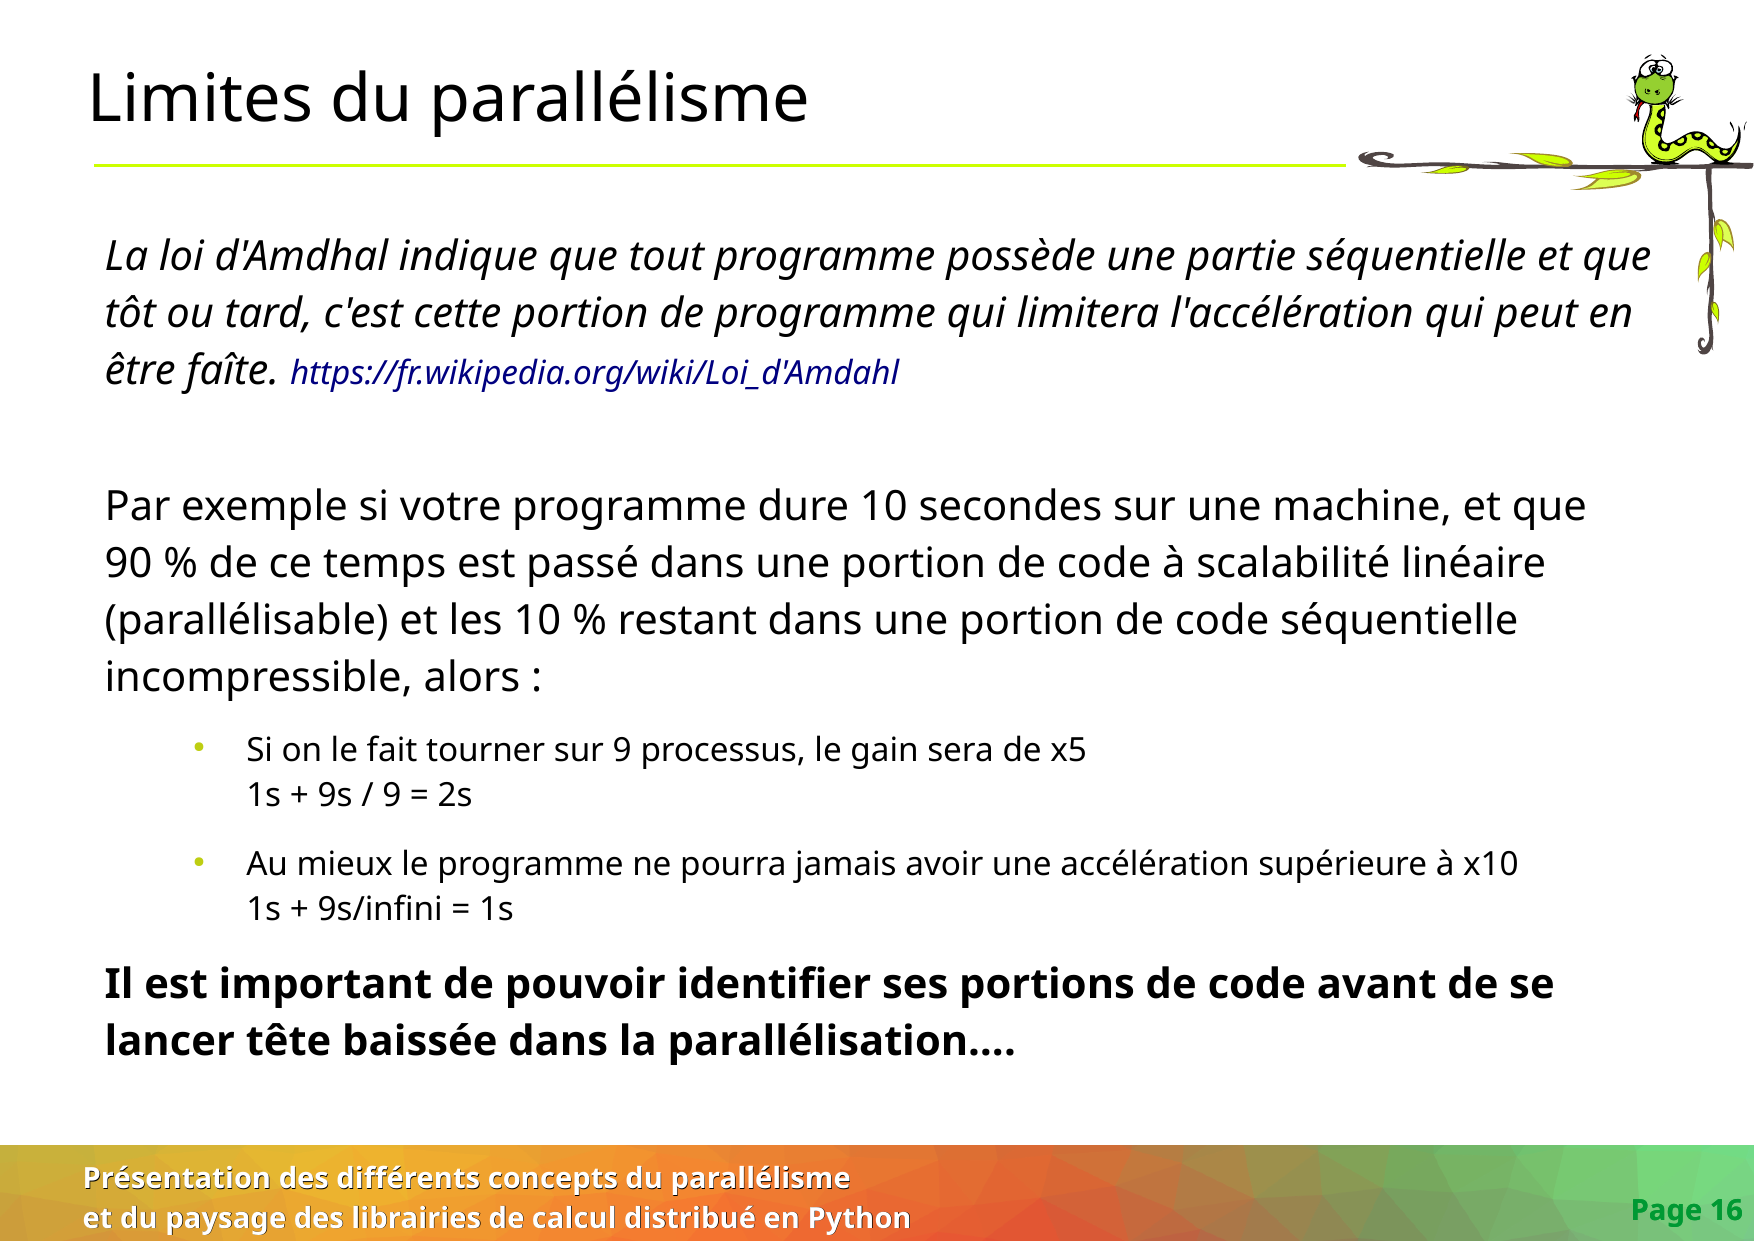

# Limites du parallélisme
La loi d'Amdhal indique que tout programme possède une partie séquentielle et que tôt ou tard, c'est cette portion de programme qui limitera l'accélération qui peut en être faîte. https://fr.wikipedia.org/wiki/Loi_d'Amdahl
Par exemple si votre programme dure 10 secondes sur une machine, et que 90 % de ce temps est passé dans une portion de code à scalabilité linéaire (parallélisable) et les 10 % restant dans une portion de code séquentielle incompressible, alors :
Si on le fait tourner sur 9 processus, le gain sera de x5
1s + 9s / 9 = 2s
Au mieux le programme ne pourra jamais avoir une accélération supérieure à x10
1s + 9s/infini = 1s
Il est important de pouvoir identifier ses portions de code avant de se lancer tête baissée dans la parallélisation….
16